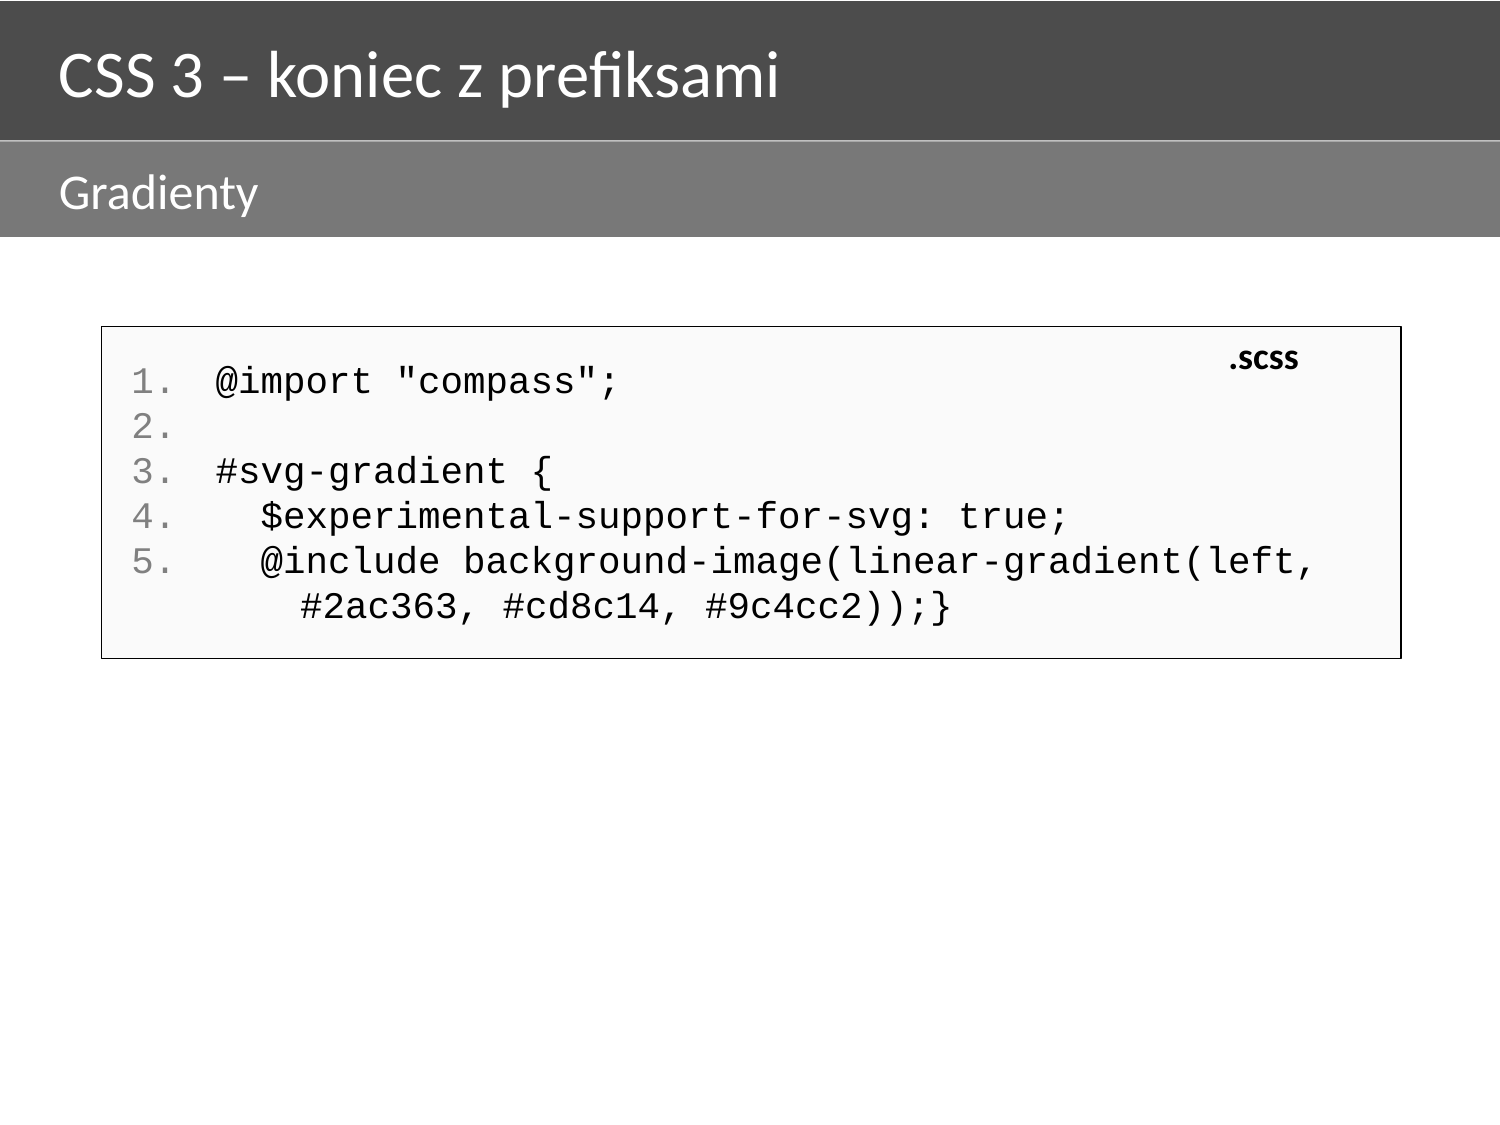

CSS 3 – koniec z prefiksami
Gradienty
.scss
@import "compass";
#svg-gradient {
 $experimental-support-for-svg: true;
 @include background-image(linear-gradient(left, #2ac363, #cd8c14, #9c4cc2));}